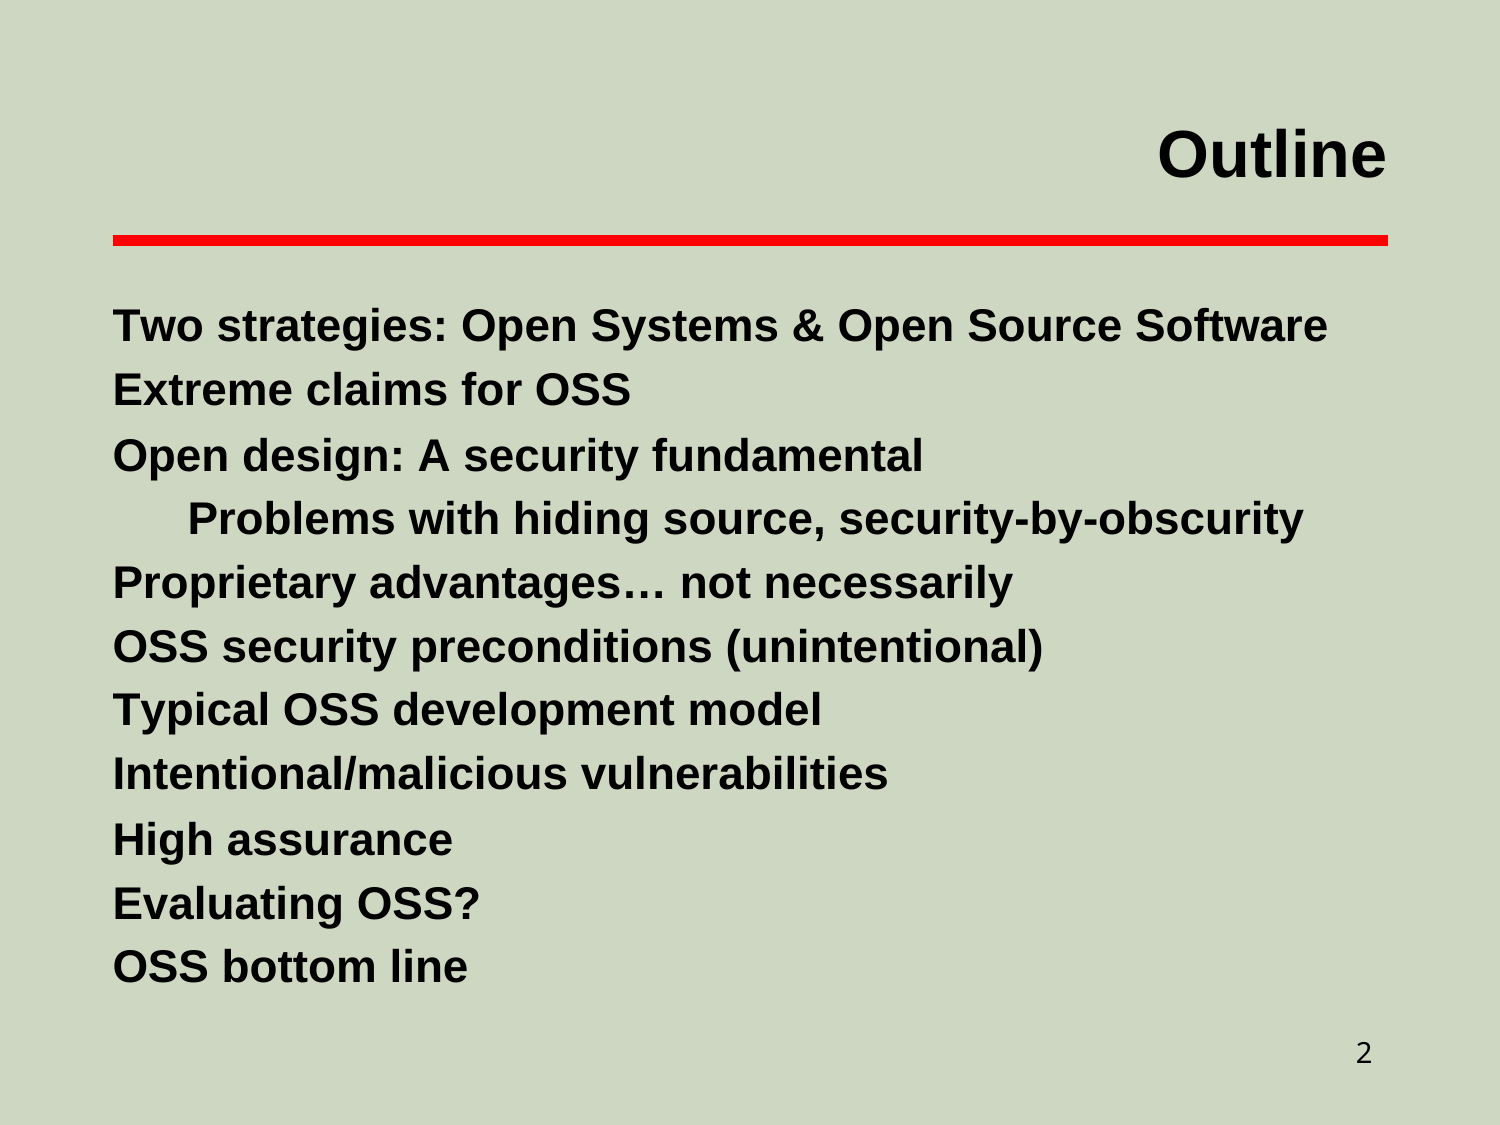

# Outline
Two strategies: Open Systems & Open Source Software
Extreme claims for OSS
Open design: A security fundamental
Problems with hiding source, security-by-obscurity
Proprietary advantages… not necessarily
OSS security preconditions (unintentional)
Typical OSS development model
Intentional/malicious vulnerabilities
High assurance
Evaluating OSS?
OSS bottom line